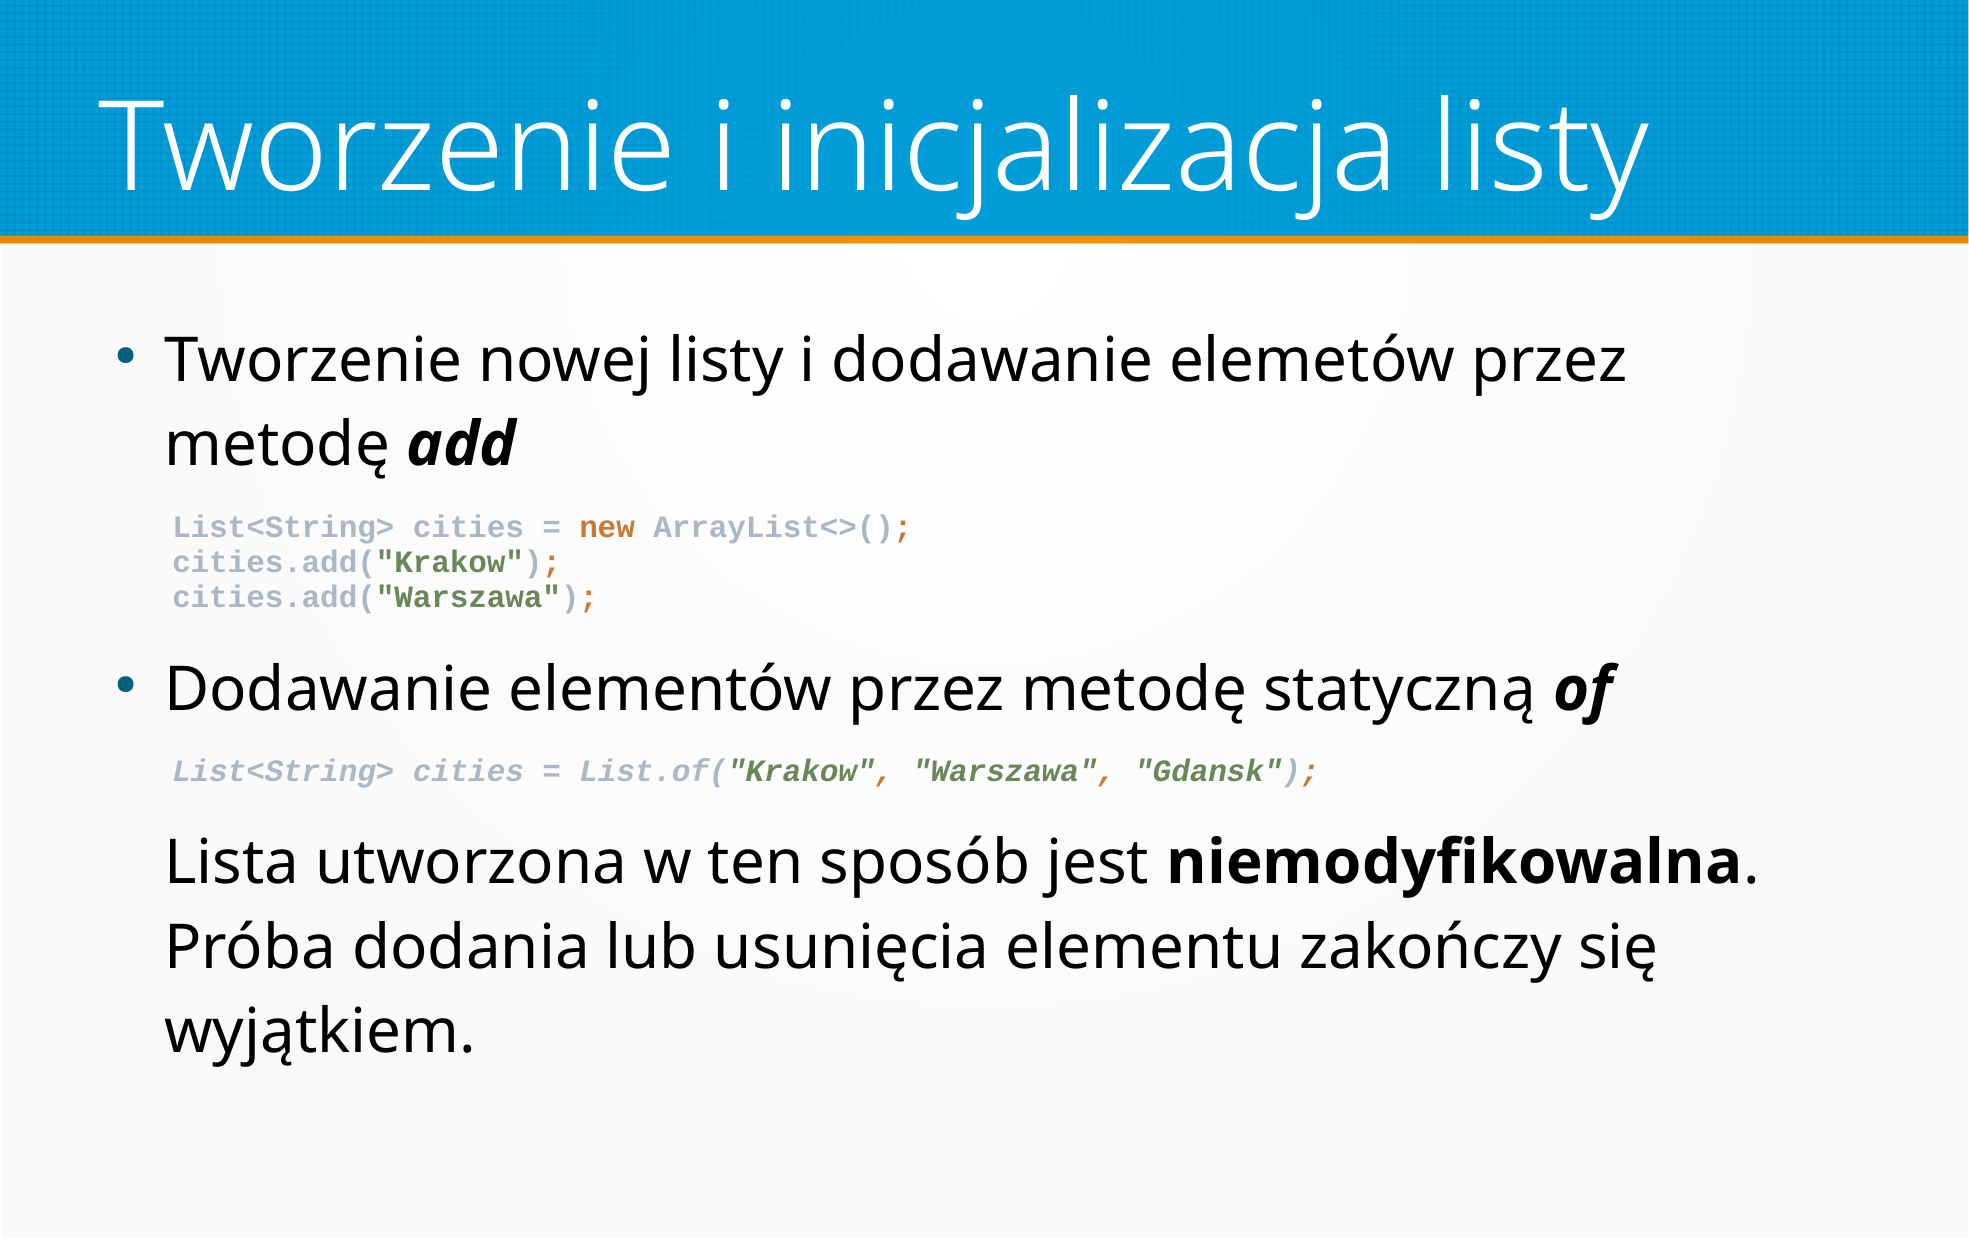

# Tworzenie i inicjalizacja listy
Tworzenie nowej listy i dodawanie elemetów przez metodę add
 List<String> cities = new ArrayList<>();
 cities.add("Krakow");
 cities.add("Warszawa");
Dodawanie elementów przez metodę statyczną of
 List<String> cities = List.of("Krakow", "Warszawa", "Gdansk");
Lista utworzona w ten sposób jest niemodyfikowalna. Próba dodania lub usunięcia elementu zakończy się wyjątkiem.